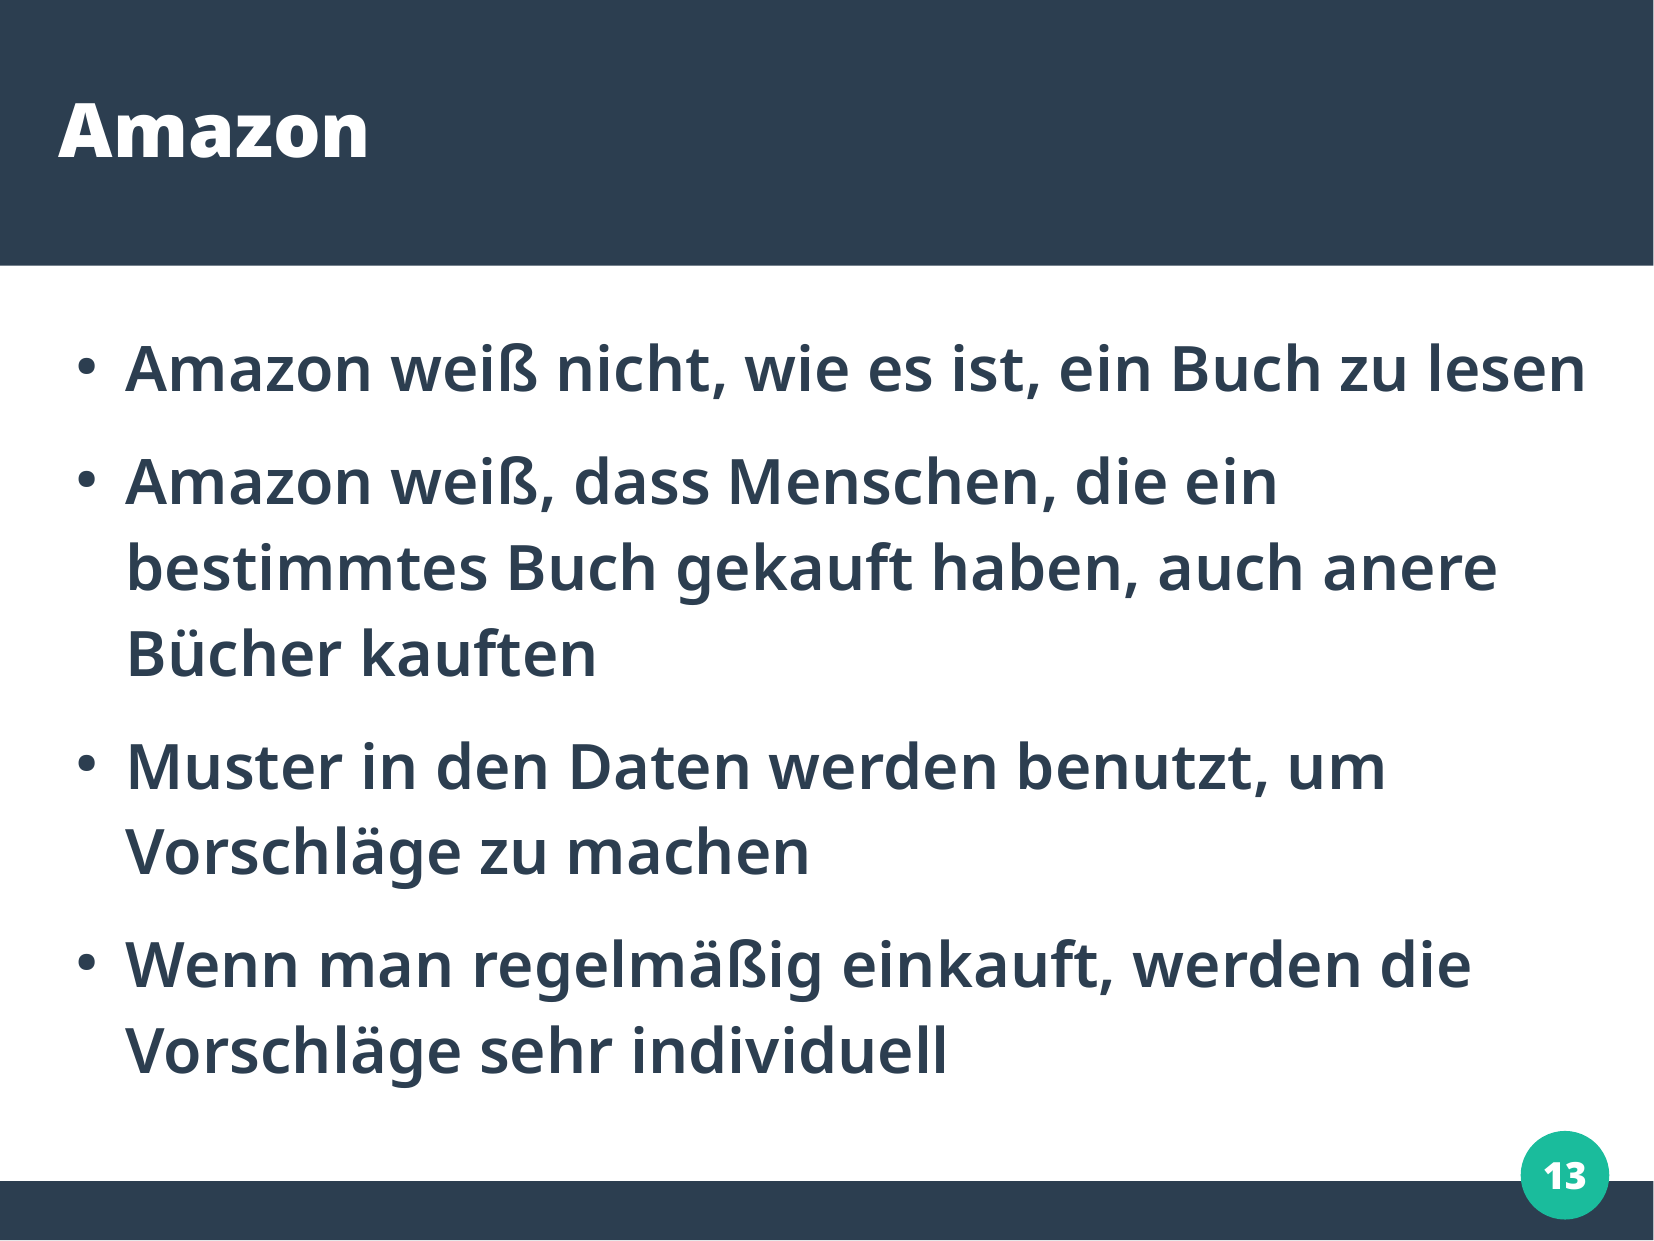

# Amazon
Amazon weiß nicht, wie es ist, ein Buch zu lesen
Amazon weiß, dass Menschen, die ein bestimmtes Buch gekauft haben, auch anere Bücher kauften
Muster in den Daten werden benutzt, um Vorschläge zu machen
Wenn man regelmäßig einkauft, werden die Vorschläge sehr individuell
13